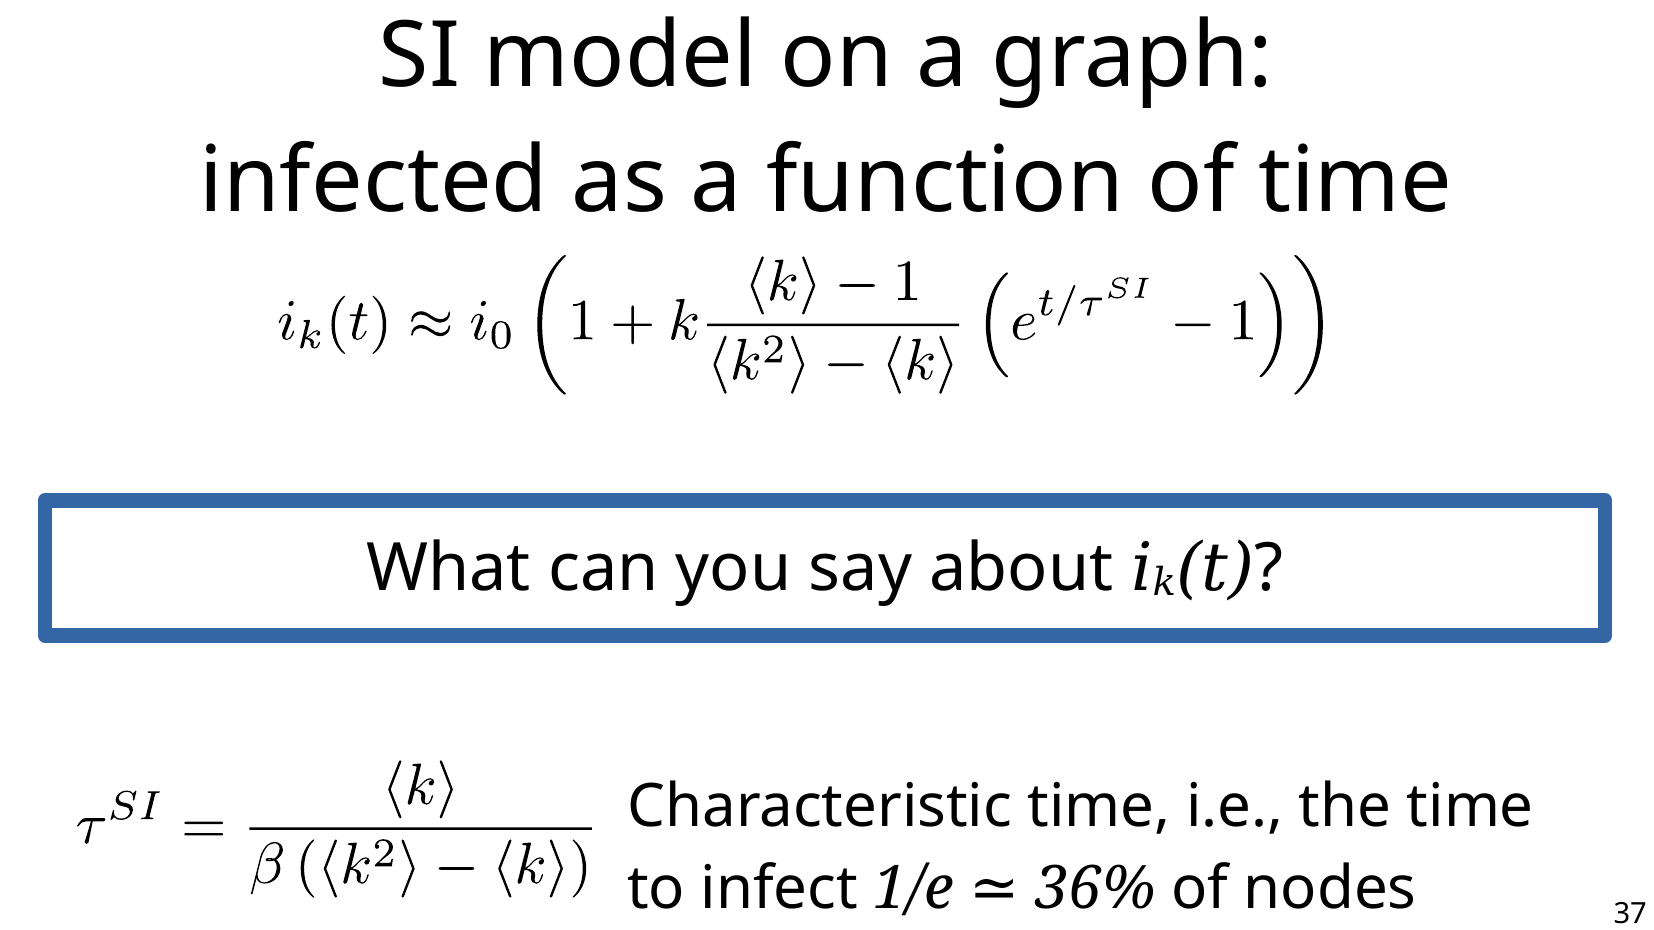

# SI model on a graph: infected as a function of time
What can you say about ik(t)?
Characteristic time, i.e., the time to infect 1/e ≃ 36% of nodes
37